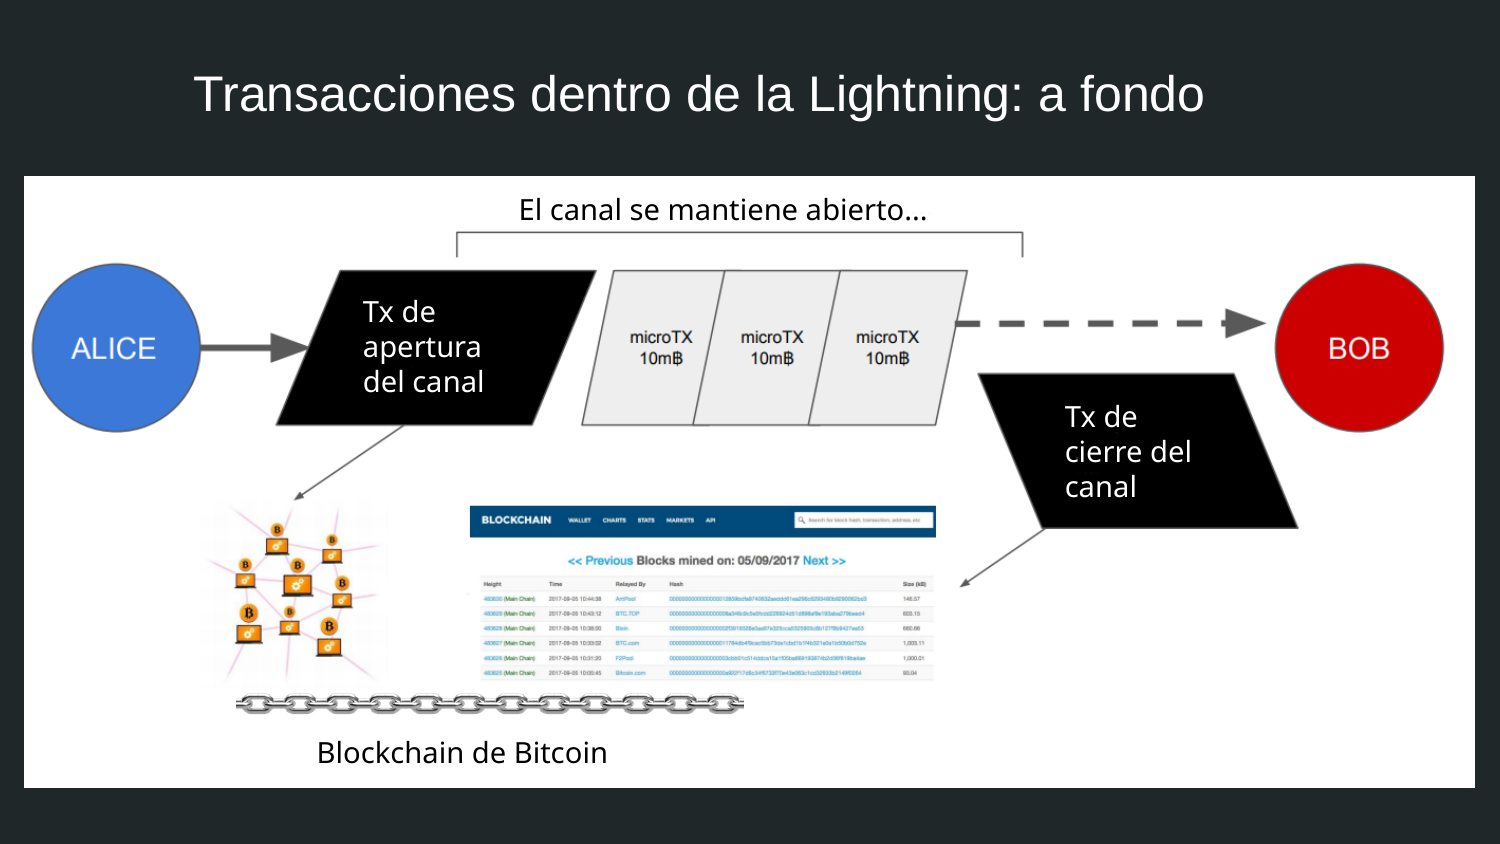

Transacciones dentro de la Lightning: a fondo
El canal se mantiene abierto...
Tx de apertura del canal
Tx de cierre del canal
Blockchain de Bitcoin